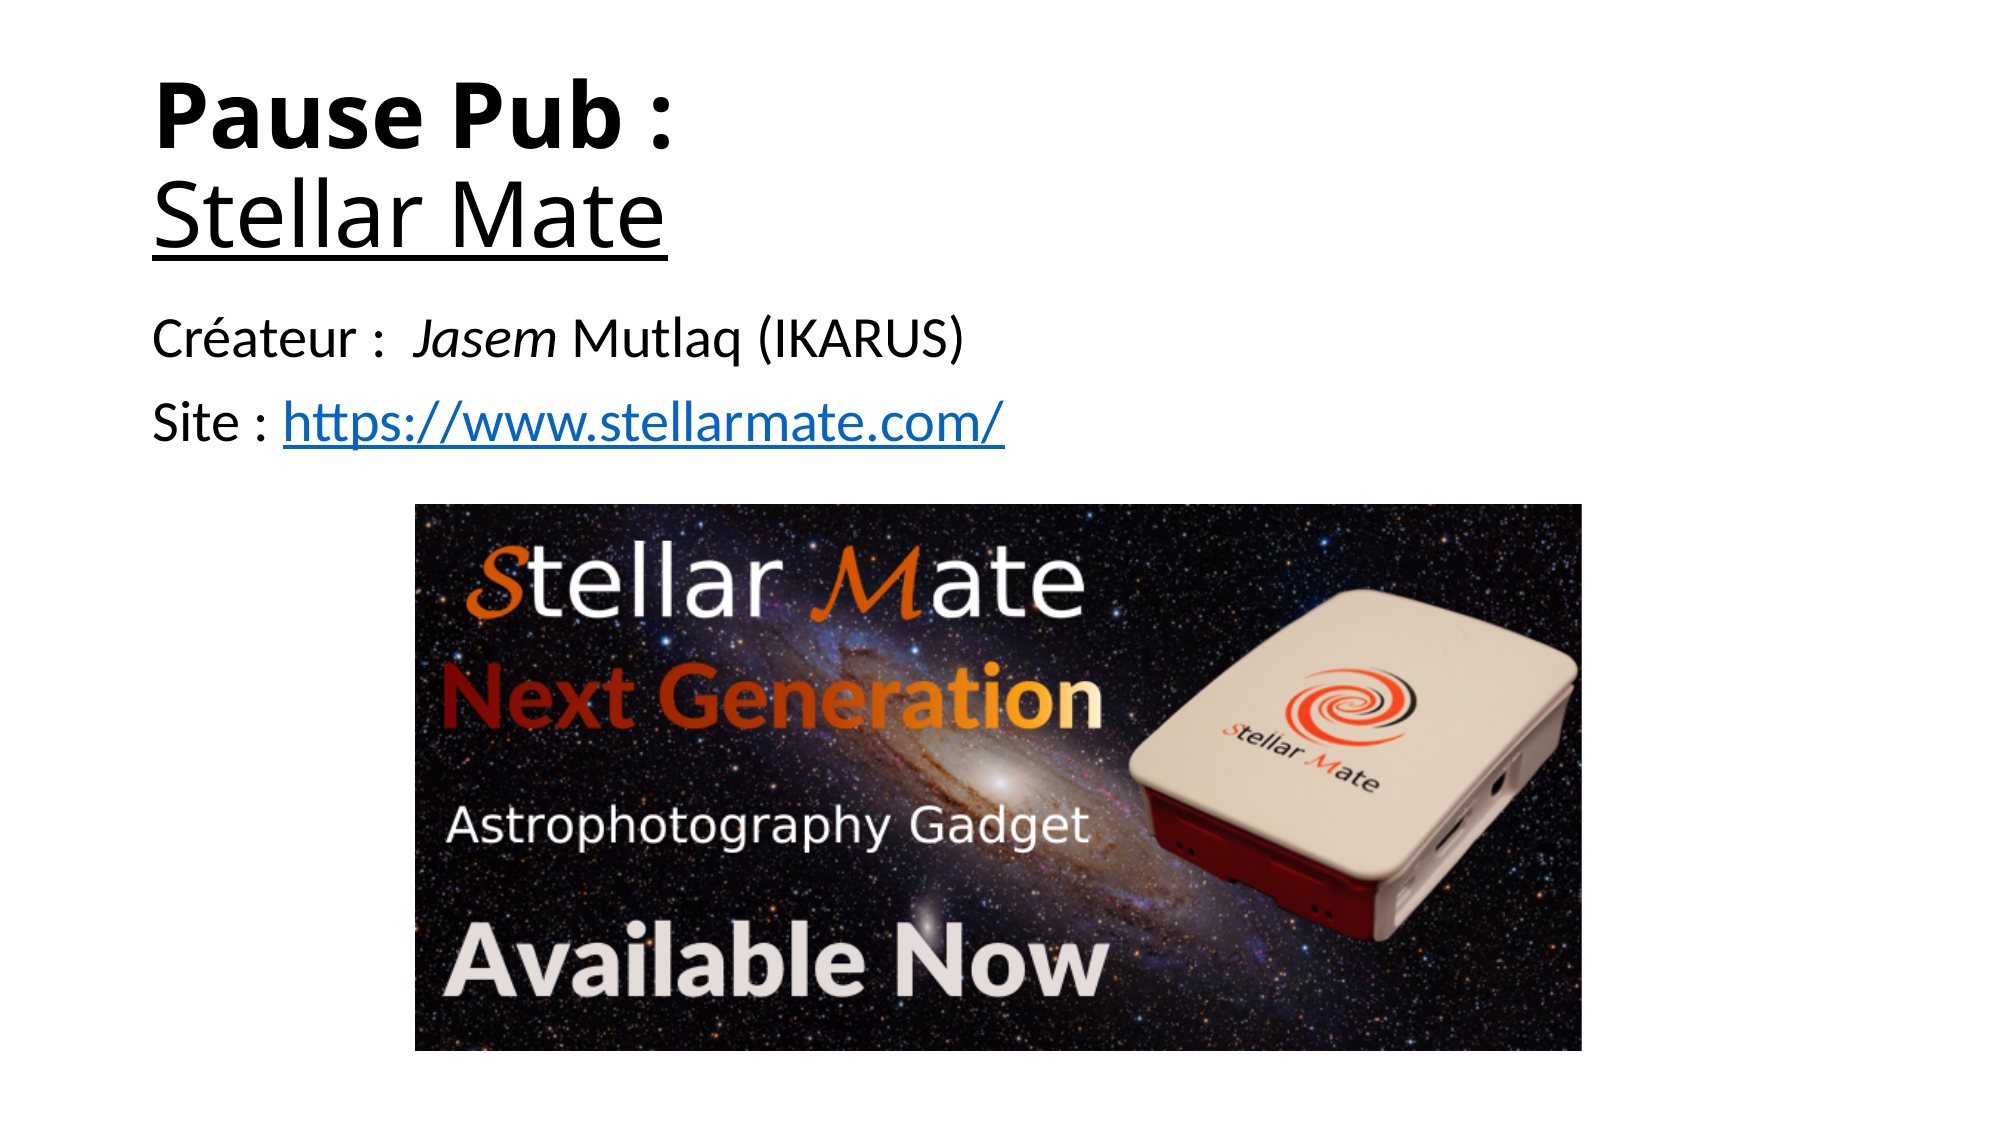

# Pause Pub : Stellar Mate
Créateur : Jasem Mutlaq (IKARUS)
Site : https://www.stellarmate.com/